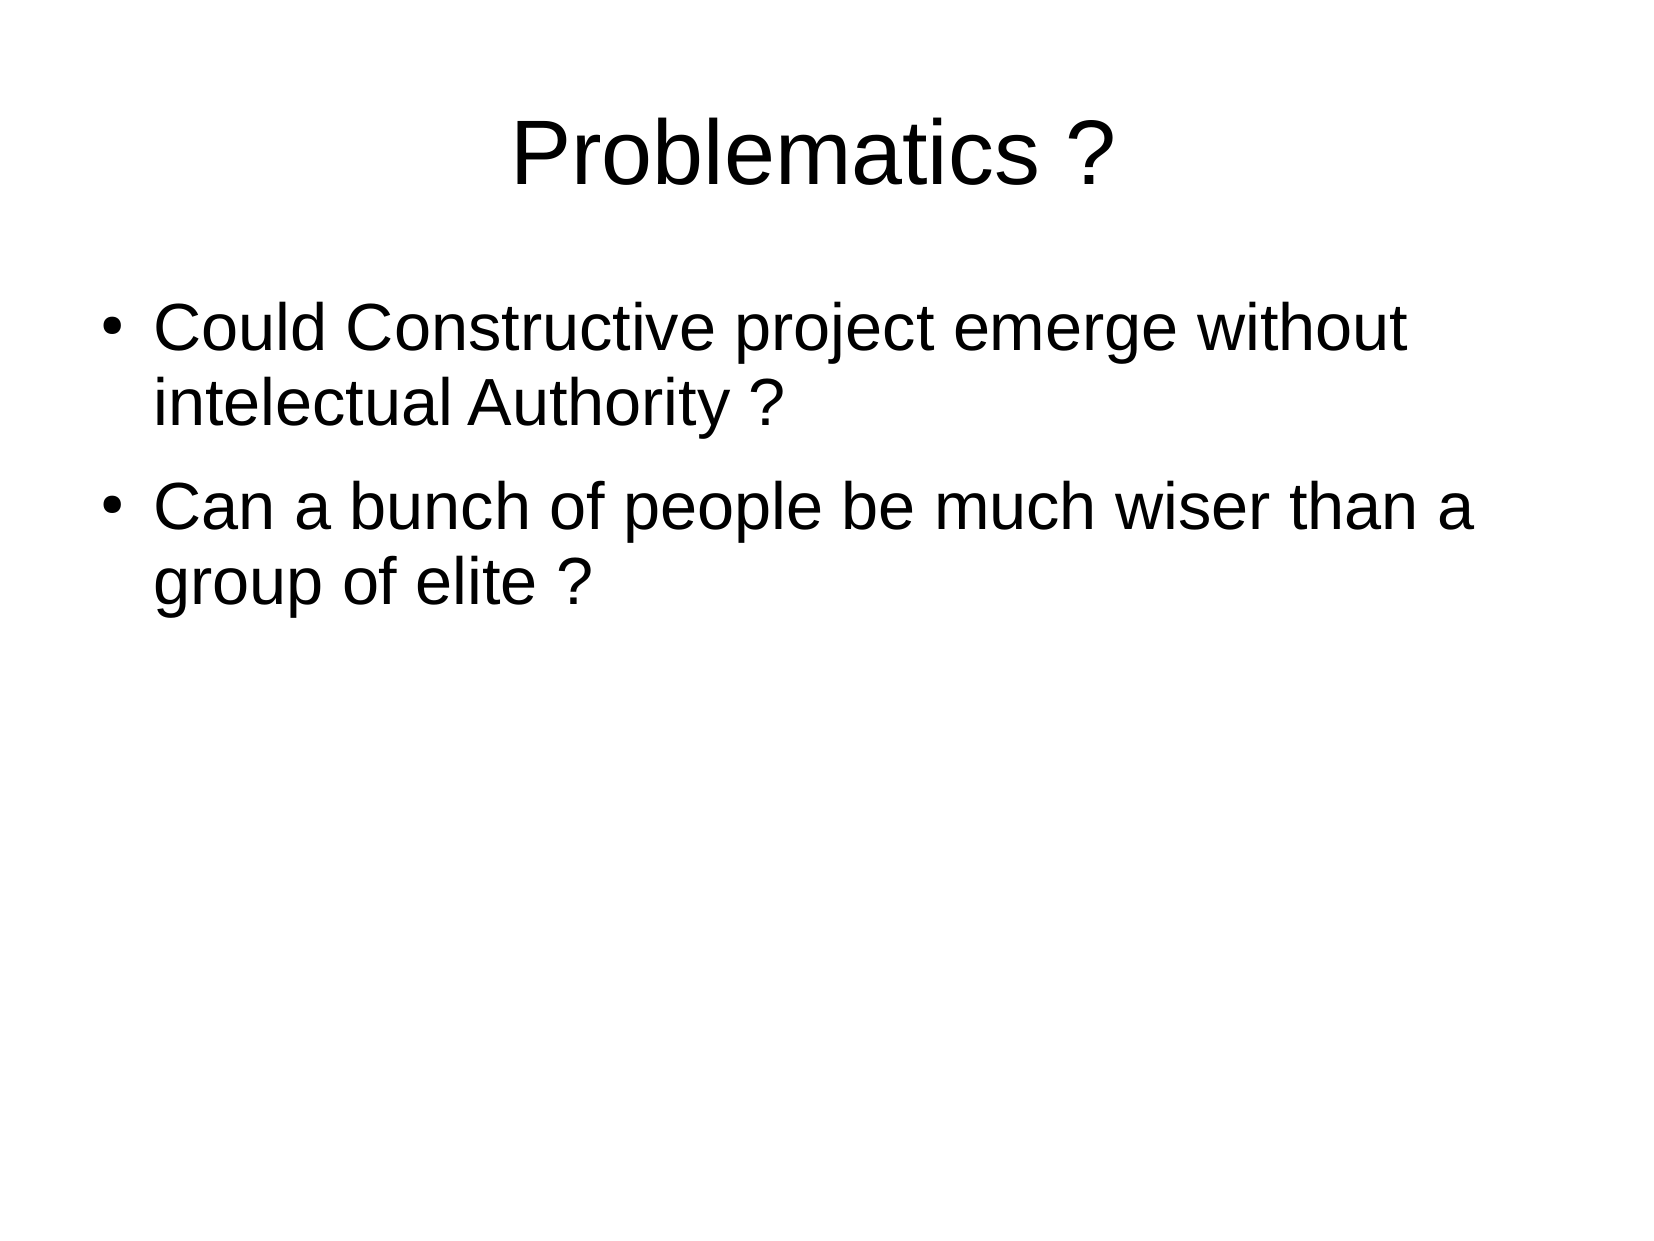

# Problematics ?
Could Constructive project emerge without intelectual Authority ?
Can a bunch of people be much wiser than a group of elite ?